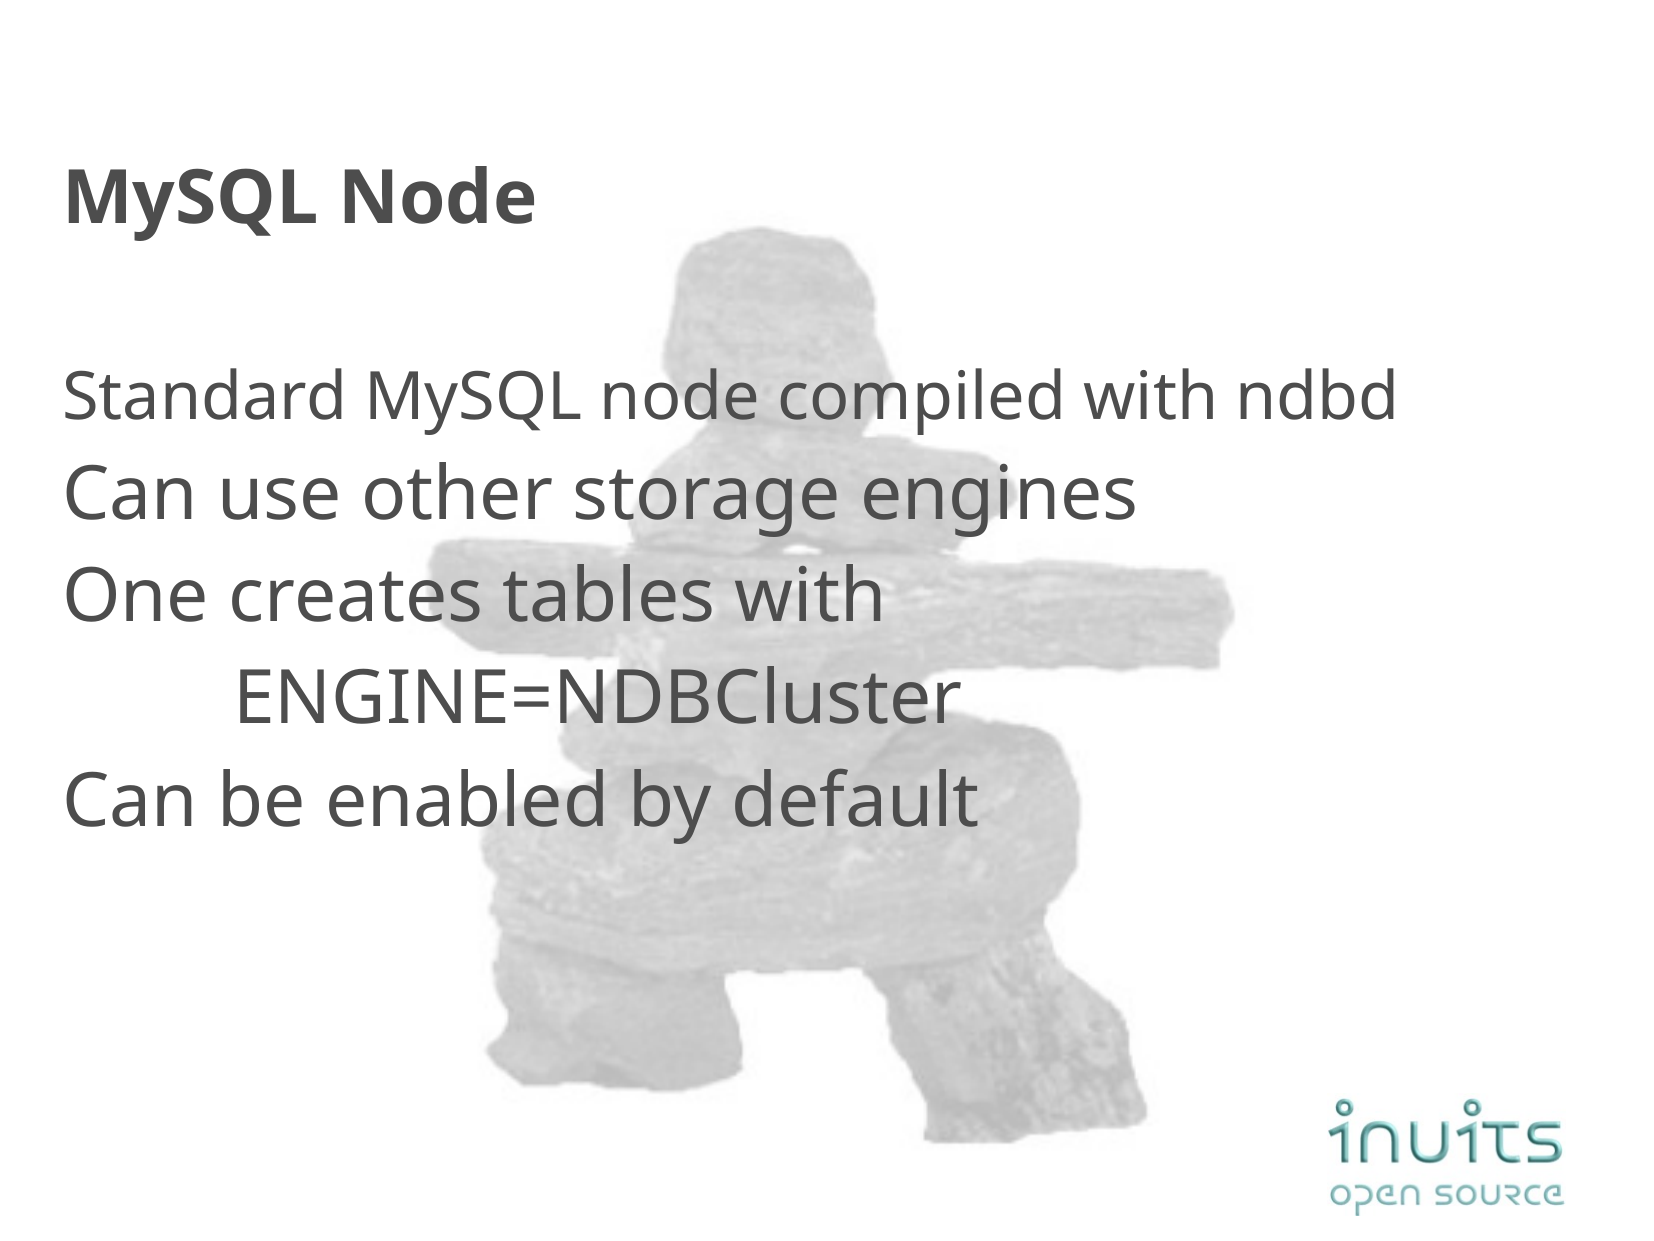

MySQL Node
Standard MySQL node compiled with ndbd
Can use other storage engines
One creates tables with
ENGINE=NDBCluster
Can be enabled by default
#